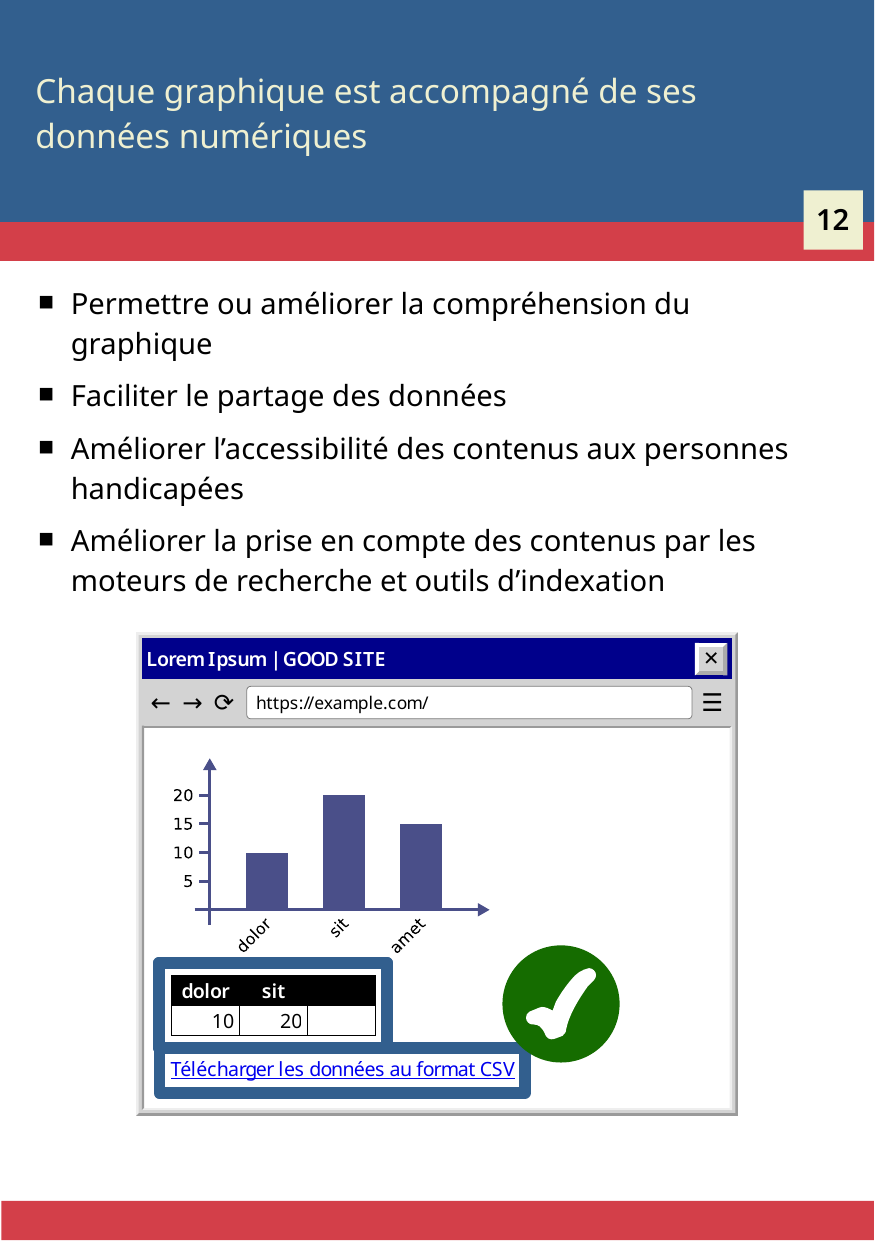

# Chaque graphique est accompagné de ses données numériques
12
Permettre ou améliorer la compréhension du graphique
Faciliter le partage des données
Améliorer l’accessibilité des contenus aux personnes handicapées
Améliorer la prise en compte des contenus par les moteurs de recherche et outils d’indexation